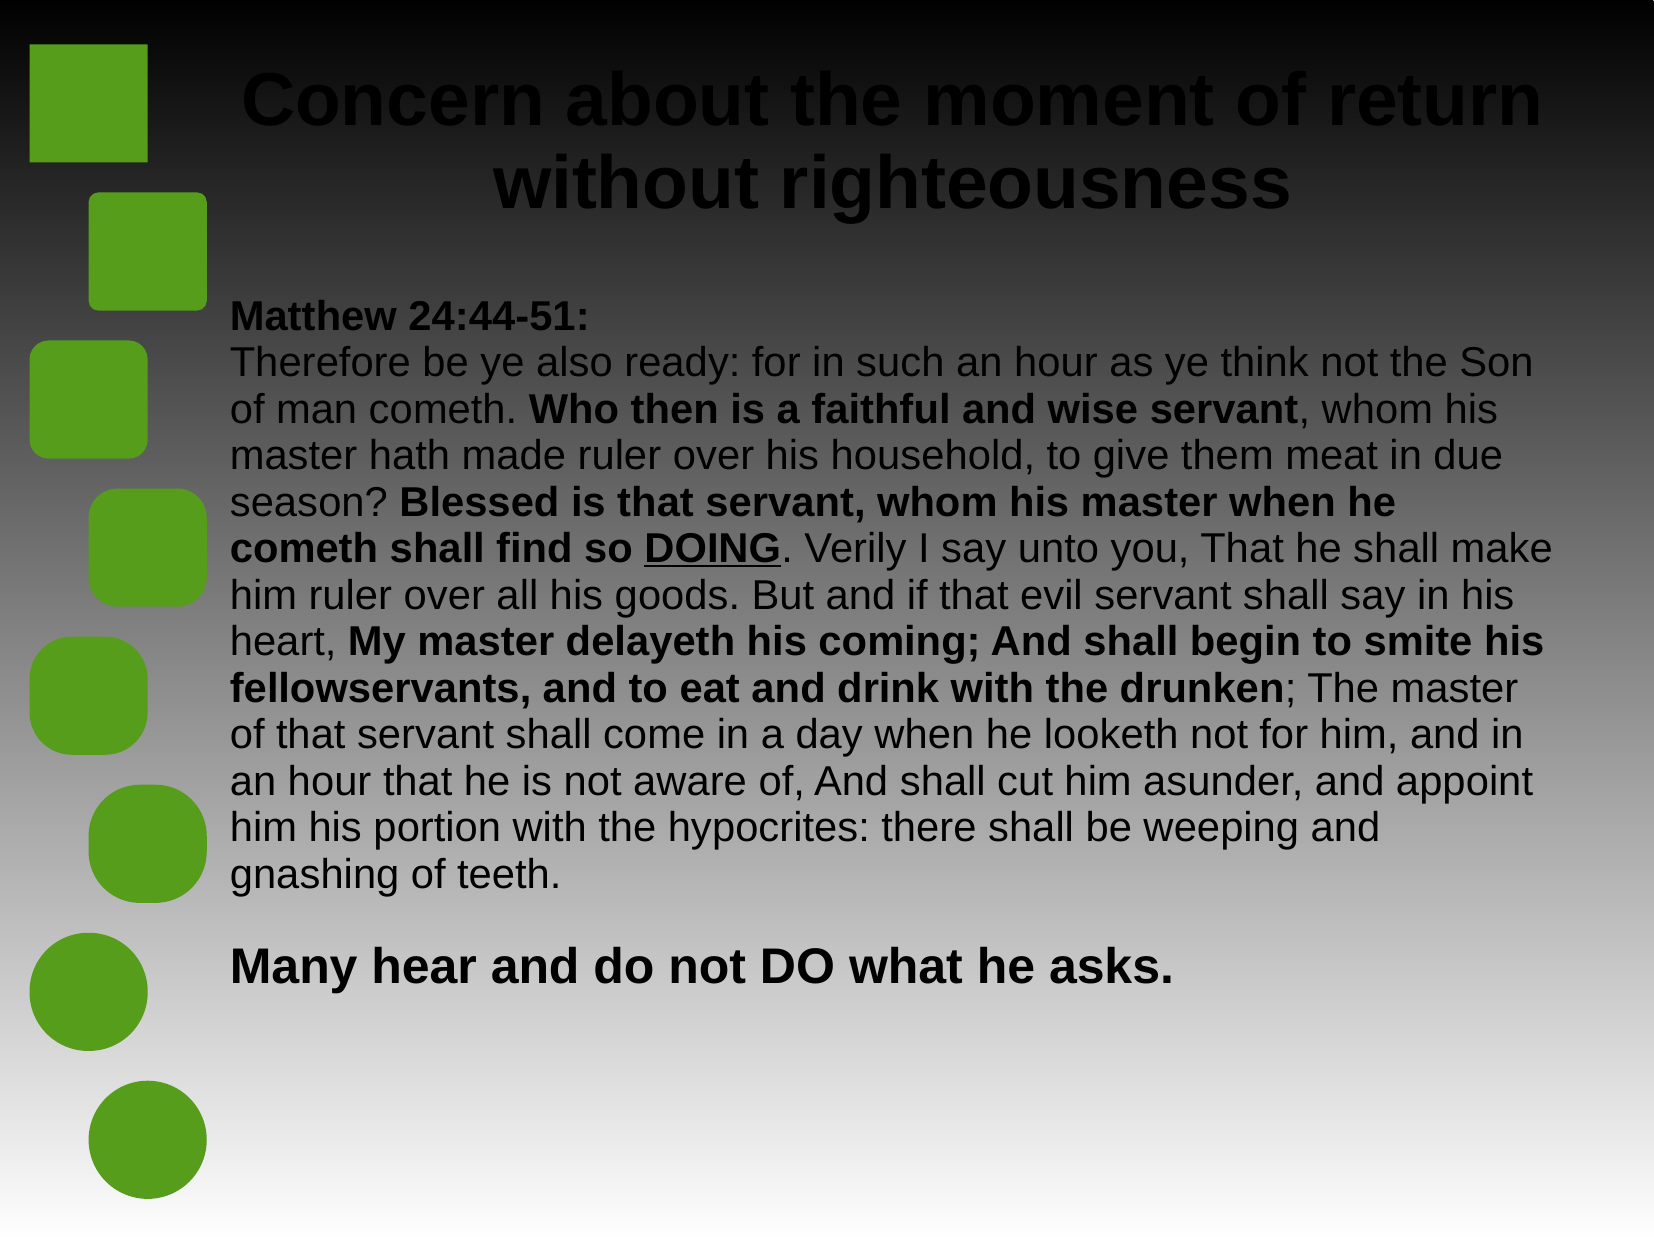

Concern about the moment of return without righteousness
Matthew 24:44-51:
Therefore be ye also ready: for in such an hour as ye think not the Son of man cometh. Who then is a faithful and wise servant, whom his master hath made ruler over his household, to give them meat in due season? Blessed is that servant, whom his master when he cometh shall find so DOING. Verily I say unto you, That he shall make him ruler over all his goods. But and if that evil servant shall say in his heart, My master delayeth his coming; And shall begin to smite his fellowservants, and to eat and drink with the drunken; The master of that servant shall come in a day when he looketh not for him, and in an hour that he is not aware of, And shall cut him asunder, and appoint him his portion with the hypocrites: there shall be weeping and gnashing of teeth.
Many hear and do not DO what he asks.